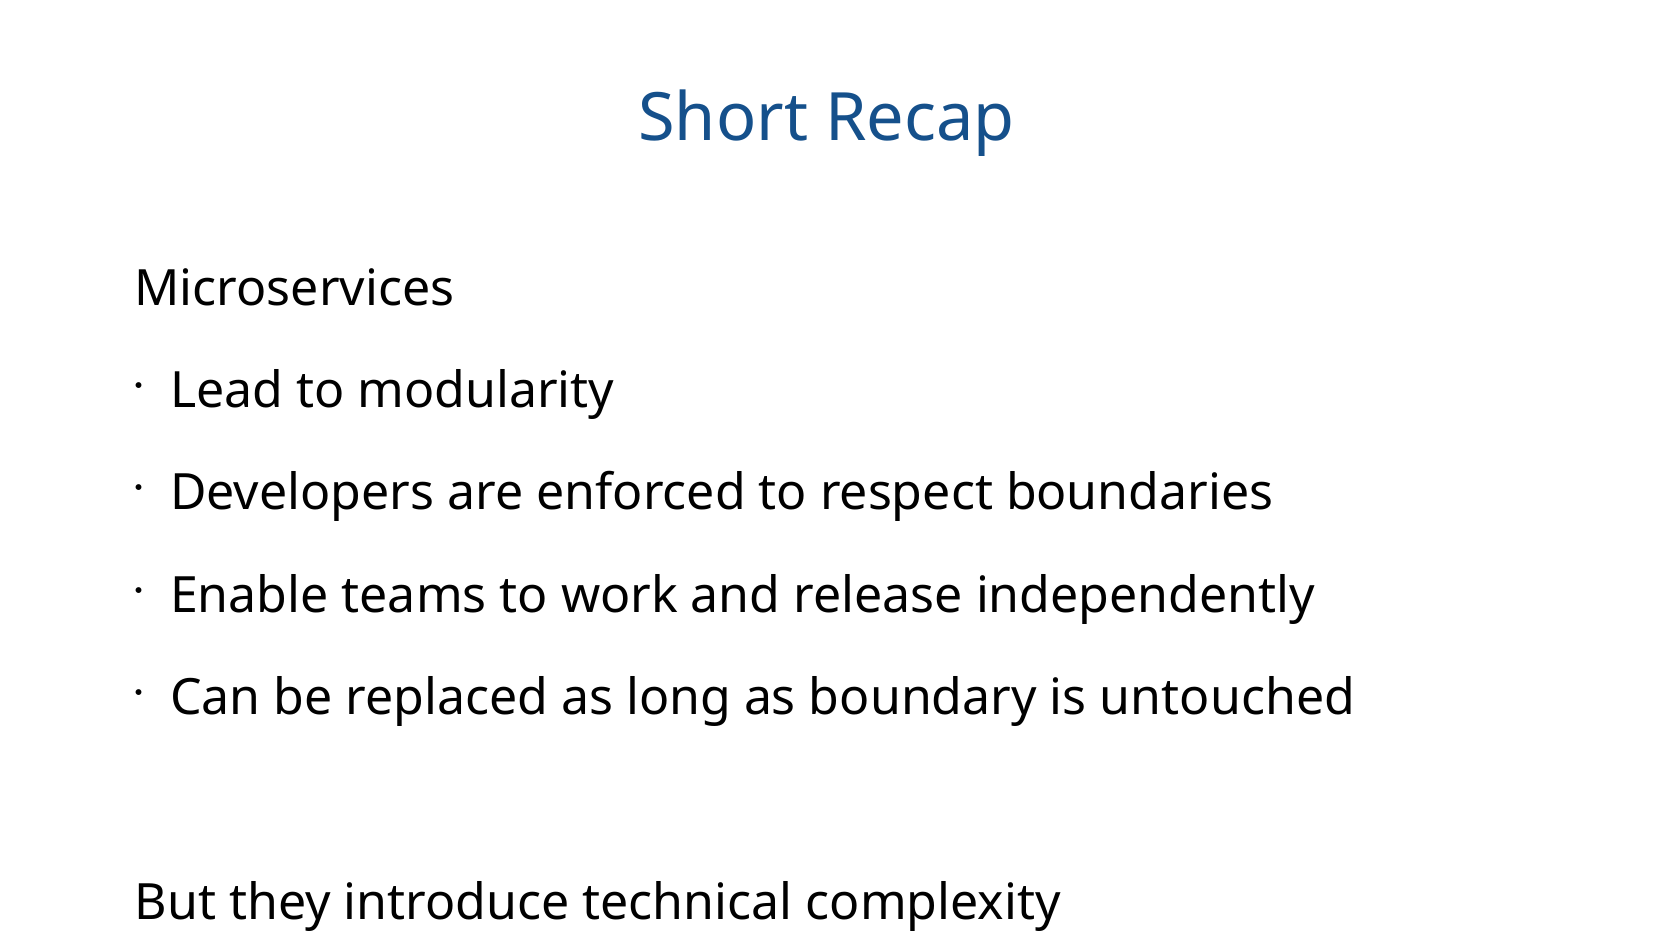

# Short Recap
Microservices
Lead to modularity
Developers are enforced to respect boundaries
Enable teams to work and release independently
Can be replaced as long as boundary is untouched
But they introduce technical complexity